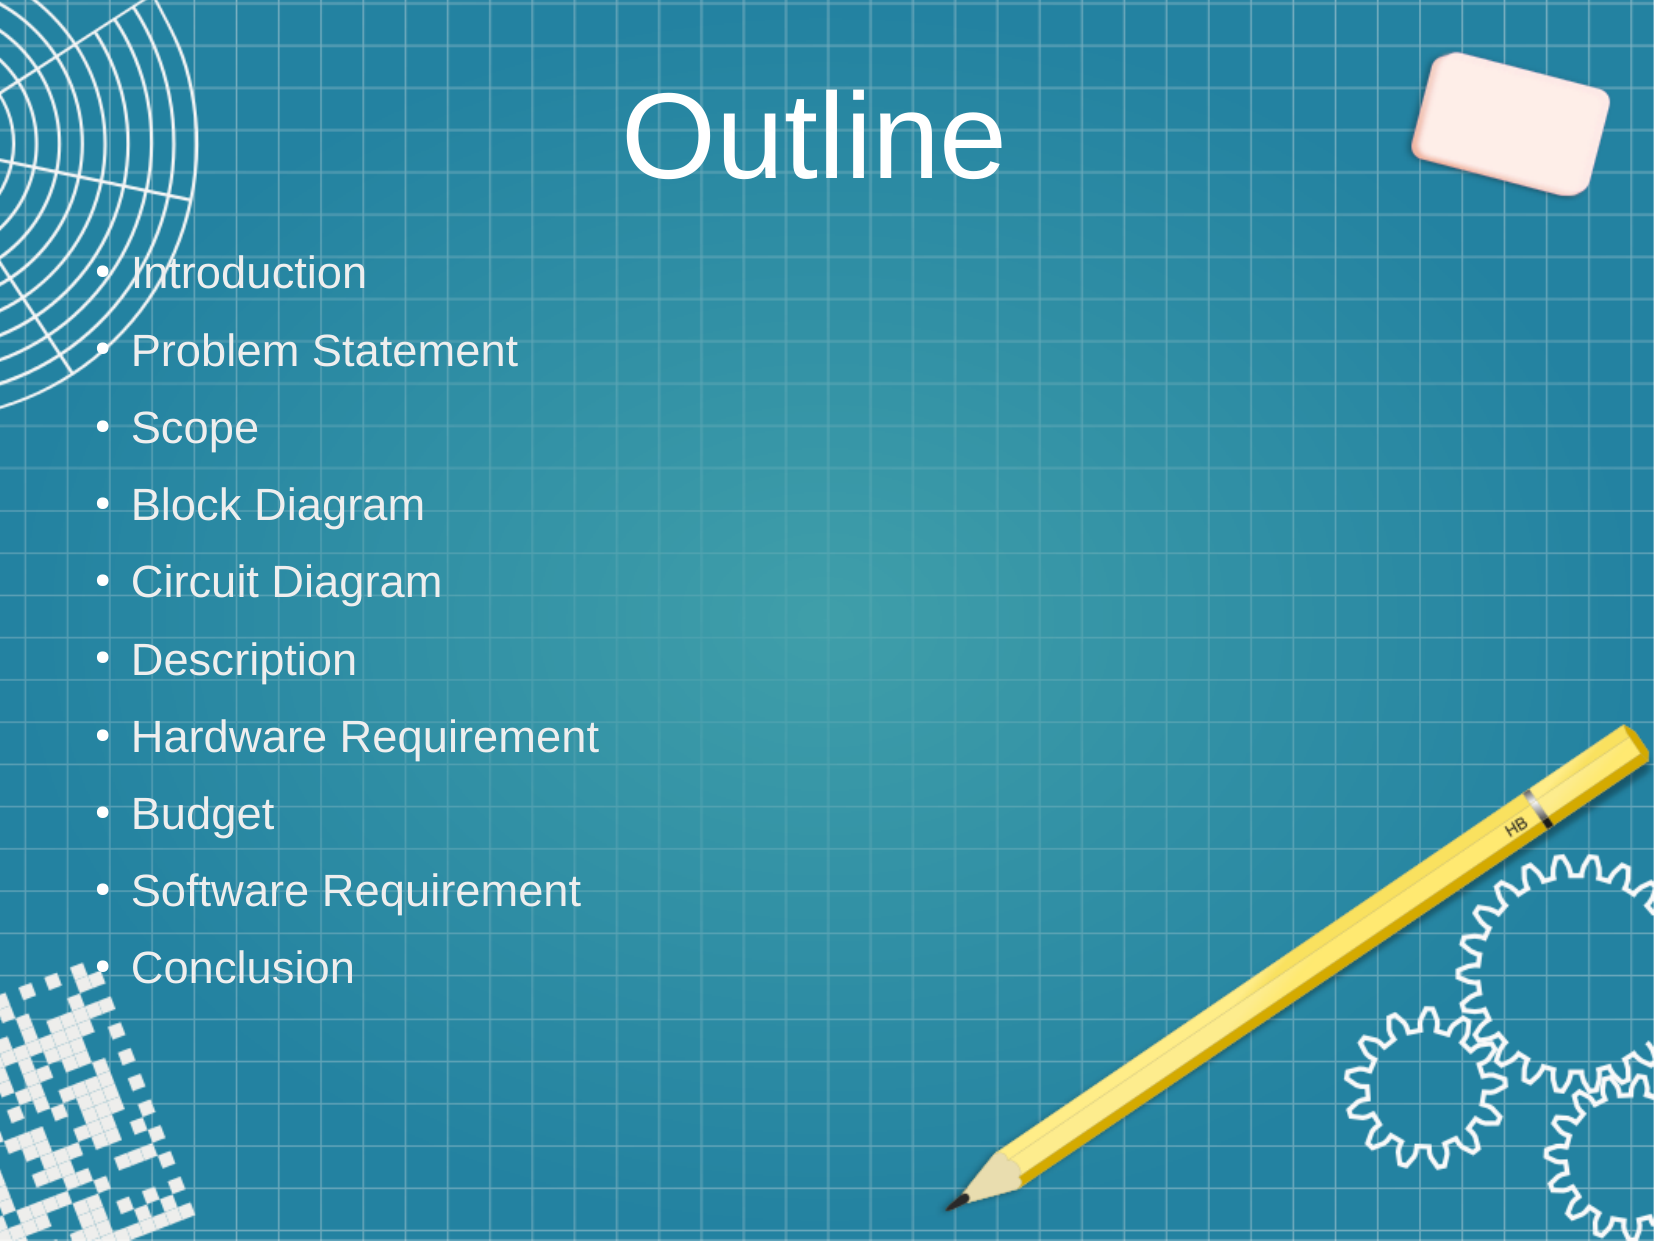

# Outline
Introduction
Problem Statement
Scope
Block Diagram
Circuit Diagram
Description
Hardware Requirement
Budget
Software Requirement
Conclusion